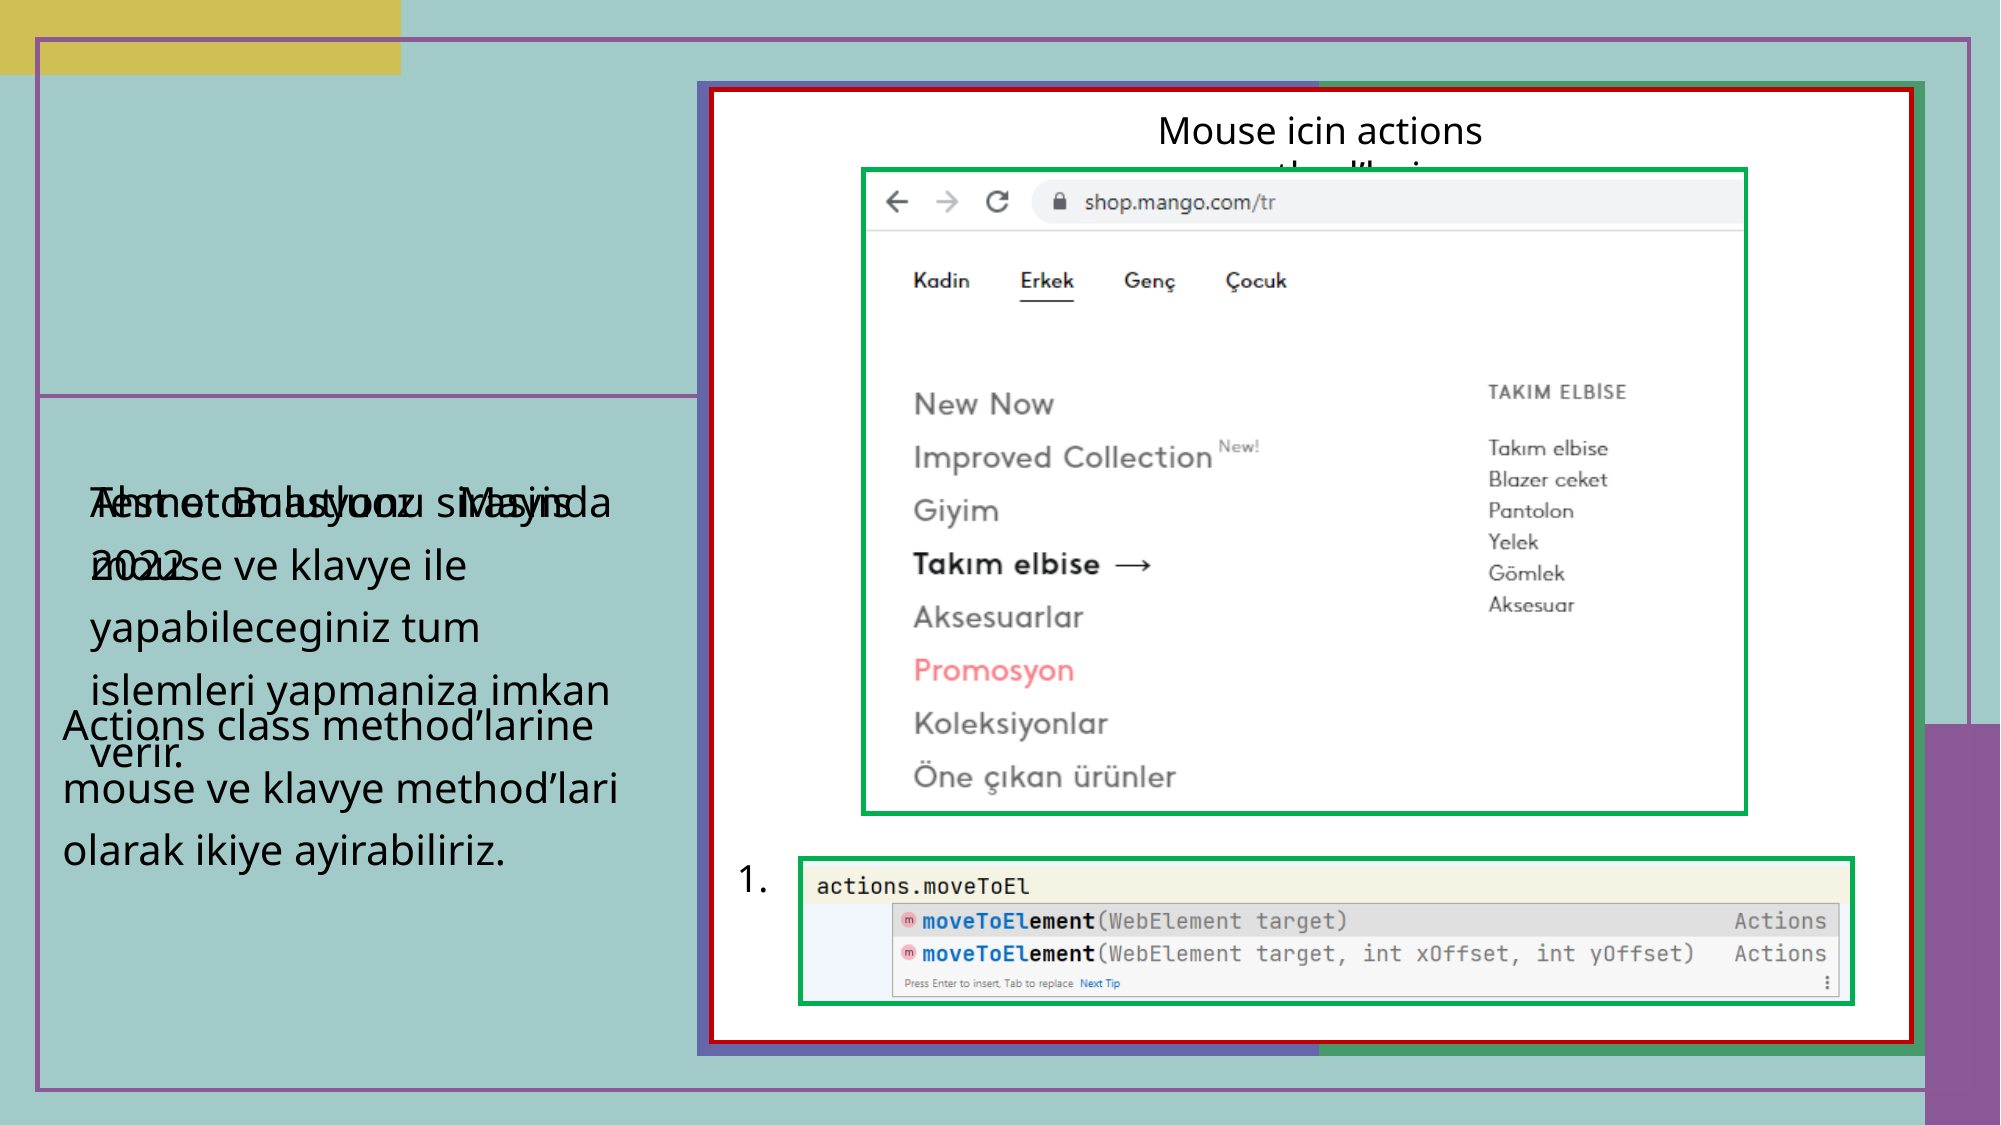

Mouse icin actions method’lari
# Actions Class Nedir ?
Test otomasyonu sirasinda mouse ve klavye ile yapabileceginiz tum islemleri yapmaniza imkan verir.
Ahmet Bulutluoz Mayis 2022
Actions class method’larine mouse ve klavye method’lari olarak ikiye ayirabiliriz.
1.